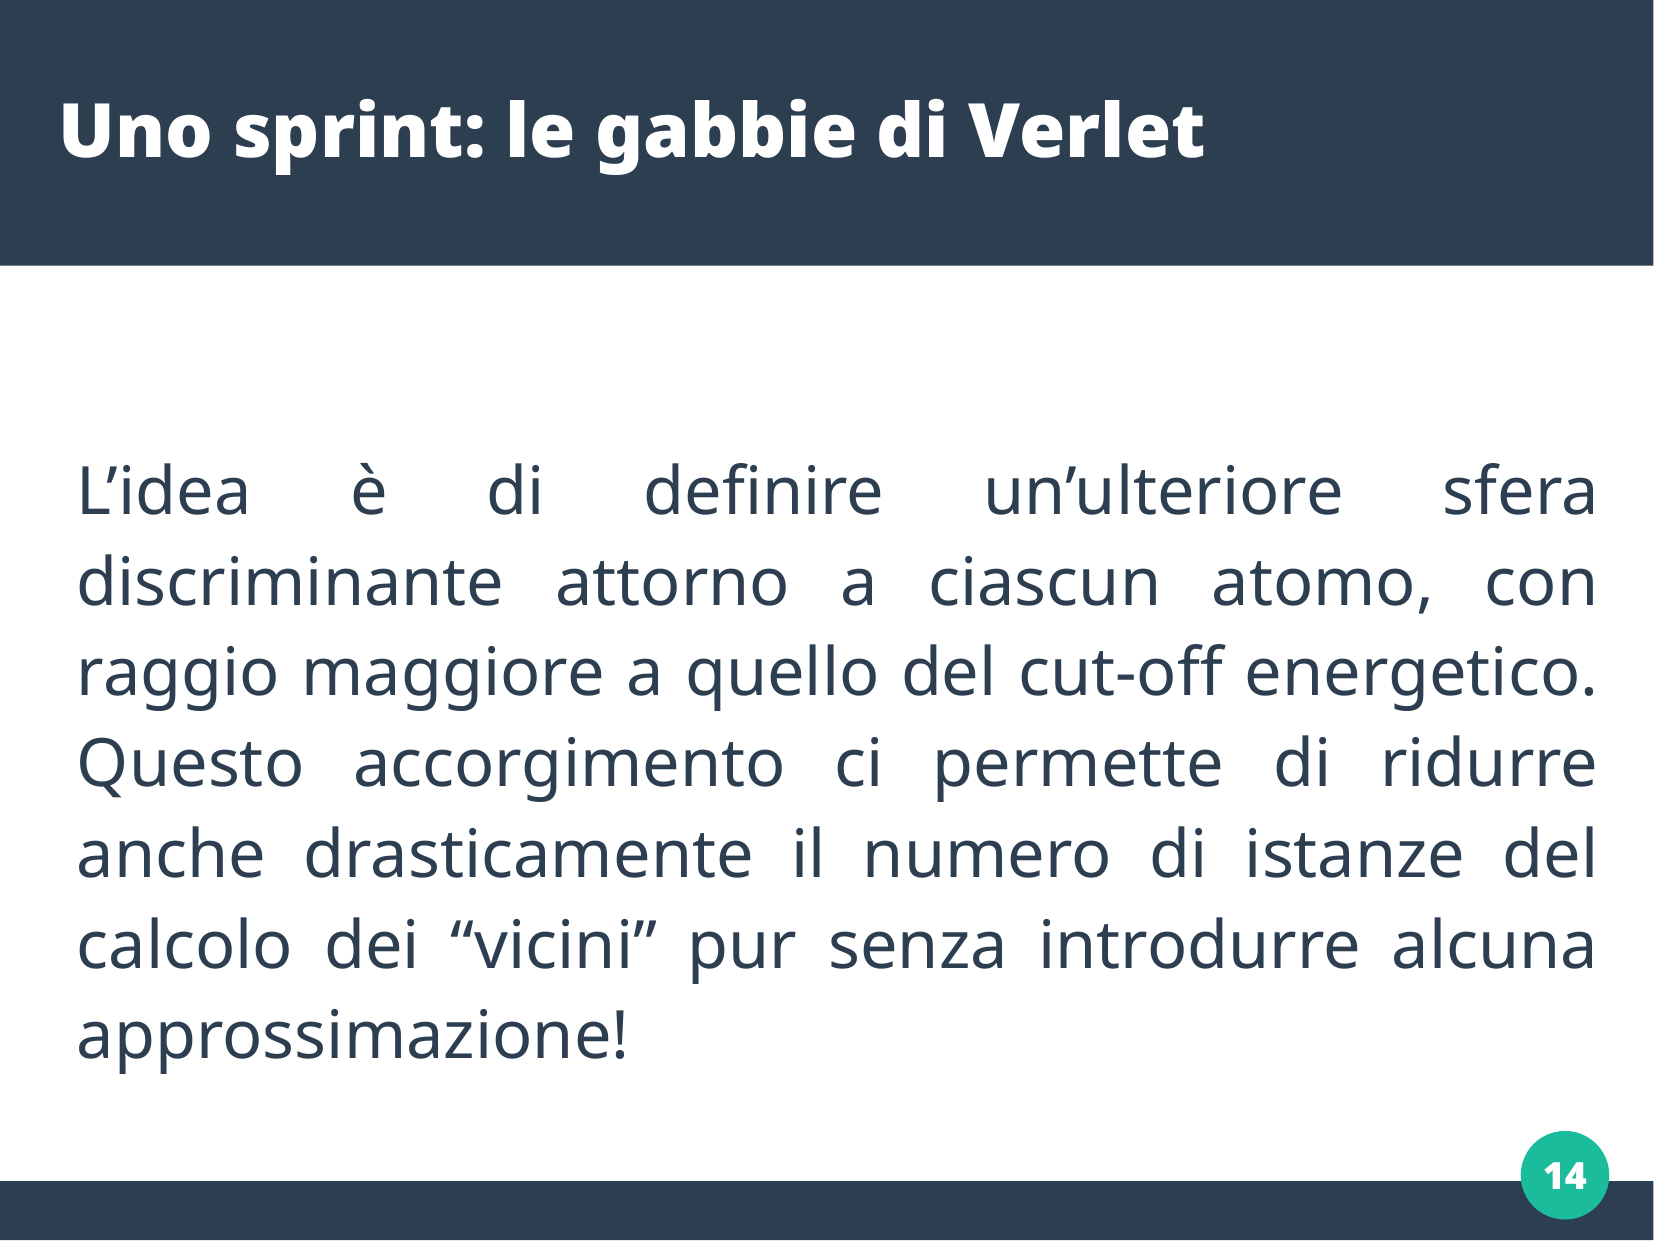

# Uno sprint: le gabbie di Verlet
L’idea è di definire un’ulteriore sfera discriminante attorno a ciascun atomo, con raggio maggiore a quello del cut-off energetico. Questo accorgimento ci permette di ridurre anche drasticamente il numero di istanze del calcolo dei “vicini” pur senza introdurre alcuna approssimazione!
14